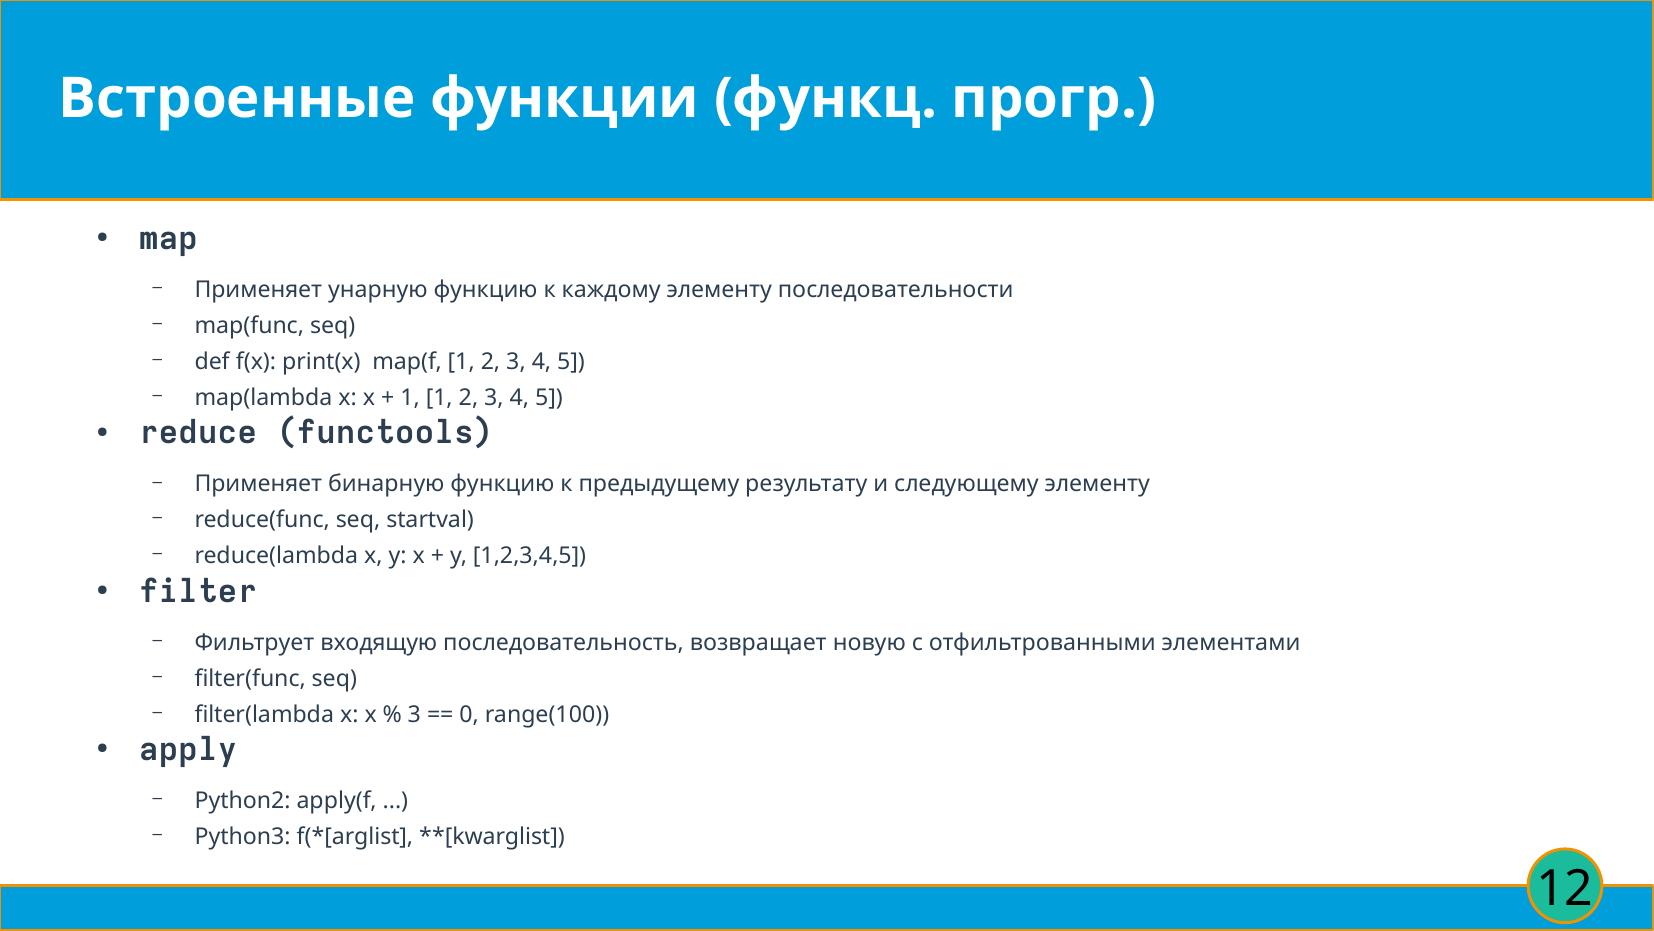

# Встроенные функции (функц. прогр.)
map
Применяет унарную функцию к каждому элементу последовательности
map(func, seq)
def f(x): print(x)		map(f, [1, 2, 3, 4, 5])
map(lambda x: x + 1, [1, 2, 3, 4, 5])
reduce (functools)
Применяет бинарную функцию к предыдущему результату и следующему элементу
reduce(func, seq, startval)
reduce(lambda x, y: x + y, [1,2,3,4,5])
filter
Фильтрует входящую последовательность, возвращает новую с отфильтрованными элементами
filter(func, seq)
filter(lambda x: x % 3 == 0, range(100))
apply
Python2: apply(f, ...)
Python3: f(*[arglist], **[kwarglist])